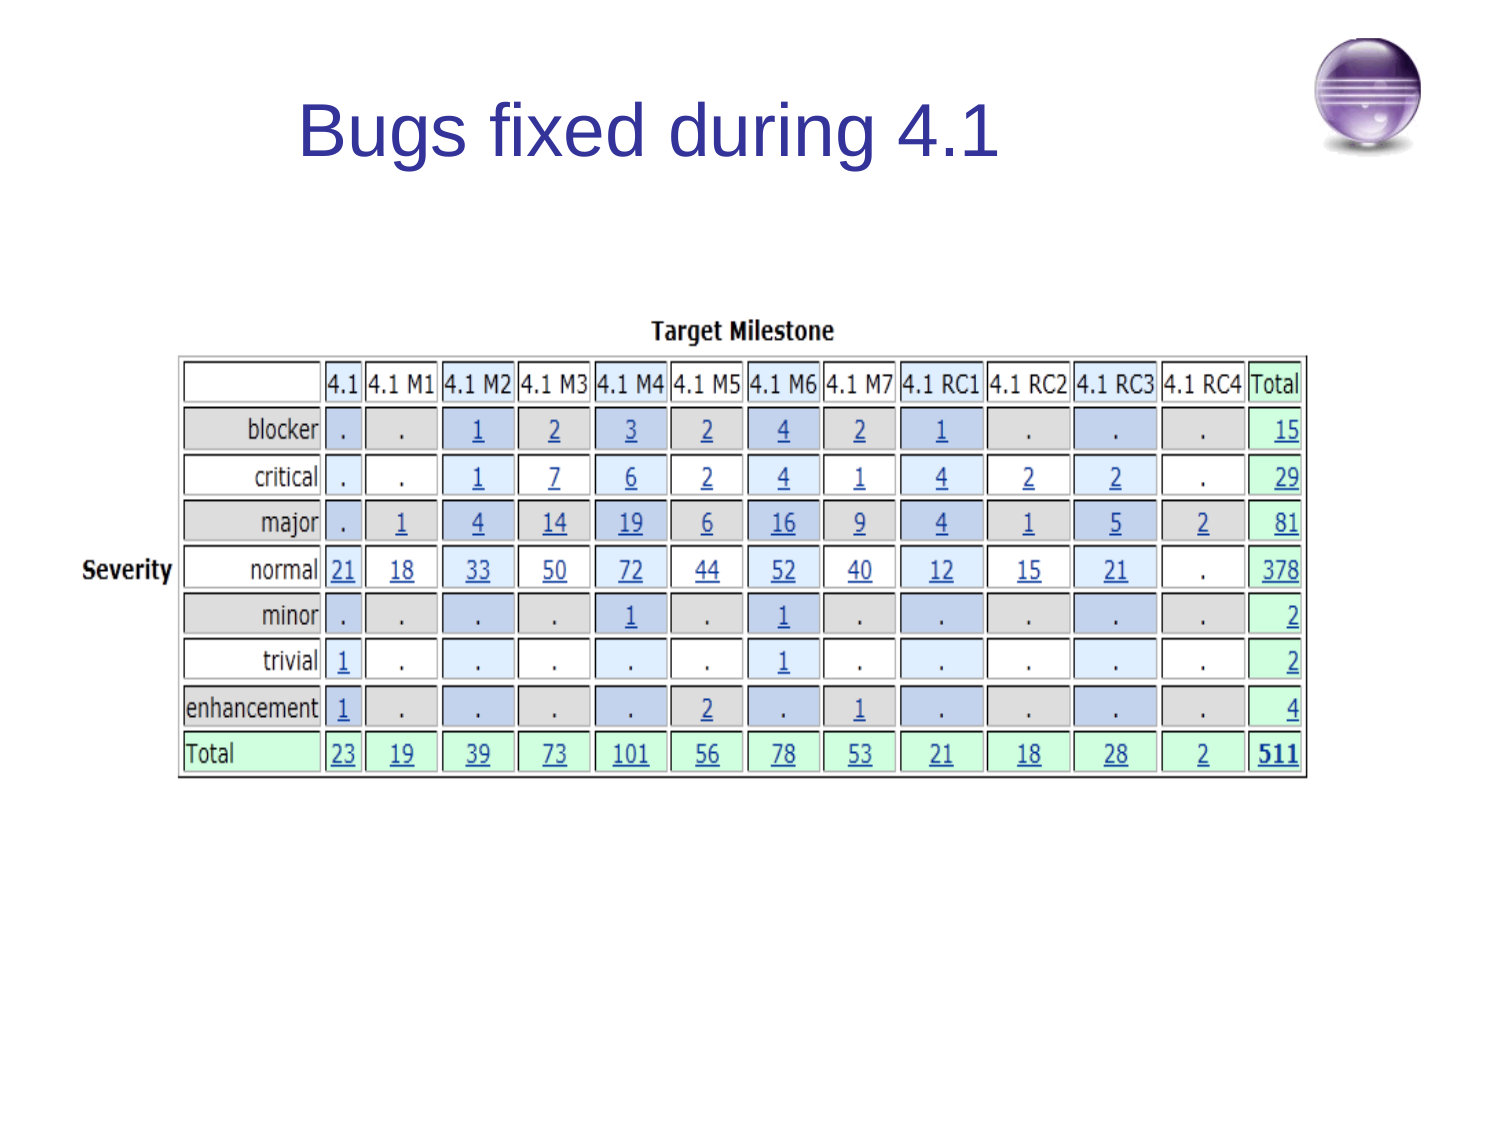

# Bugs fixed during 4.1
19
Copyright 2012